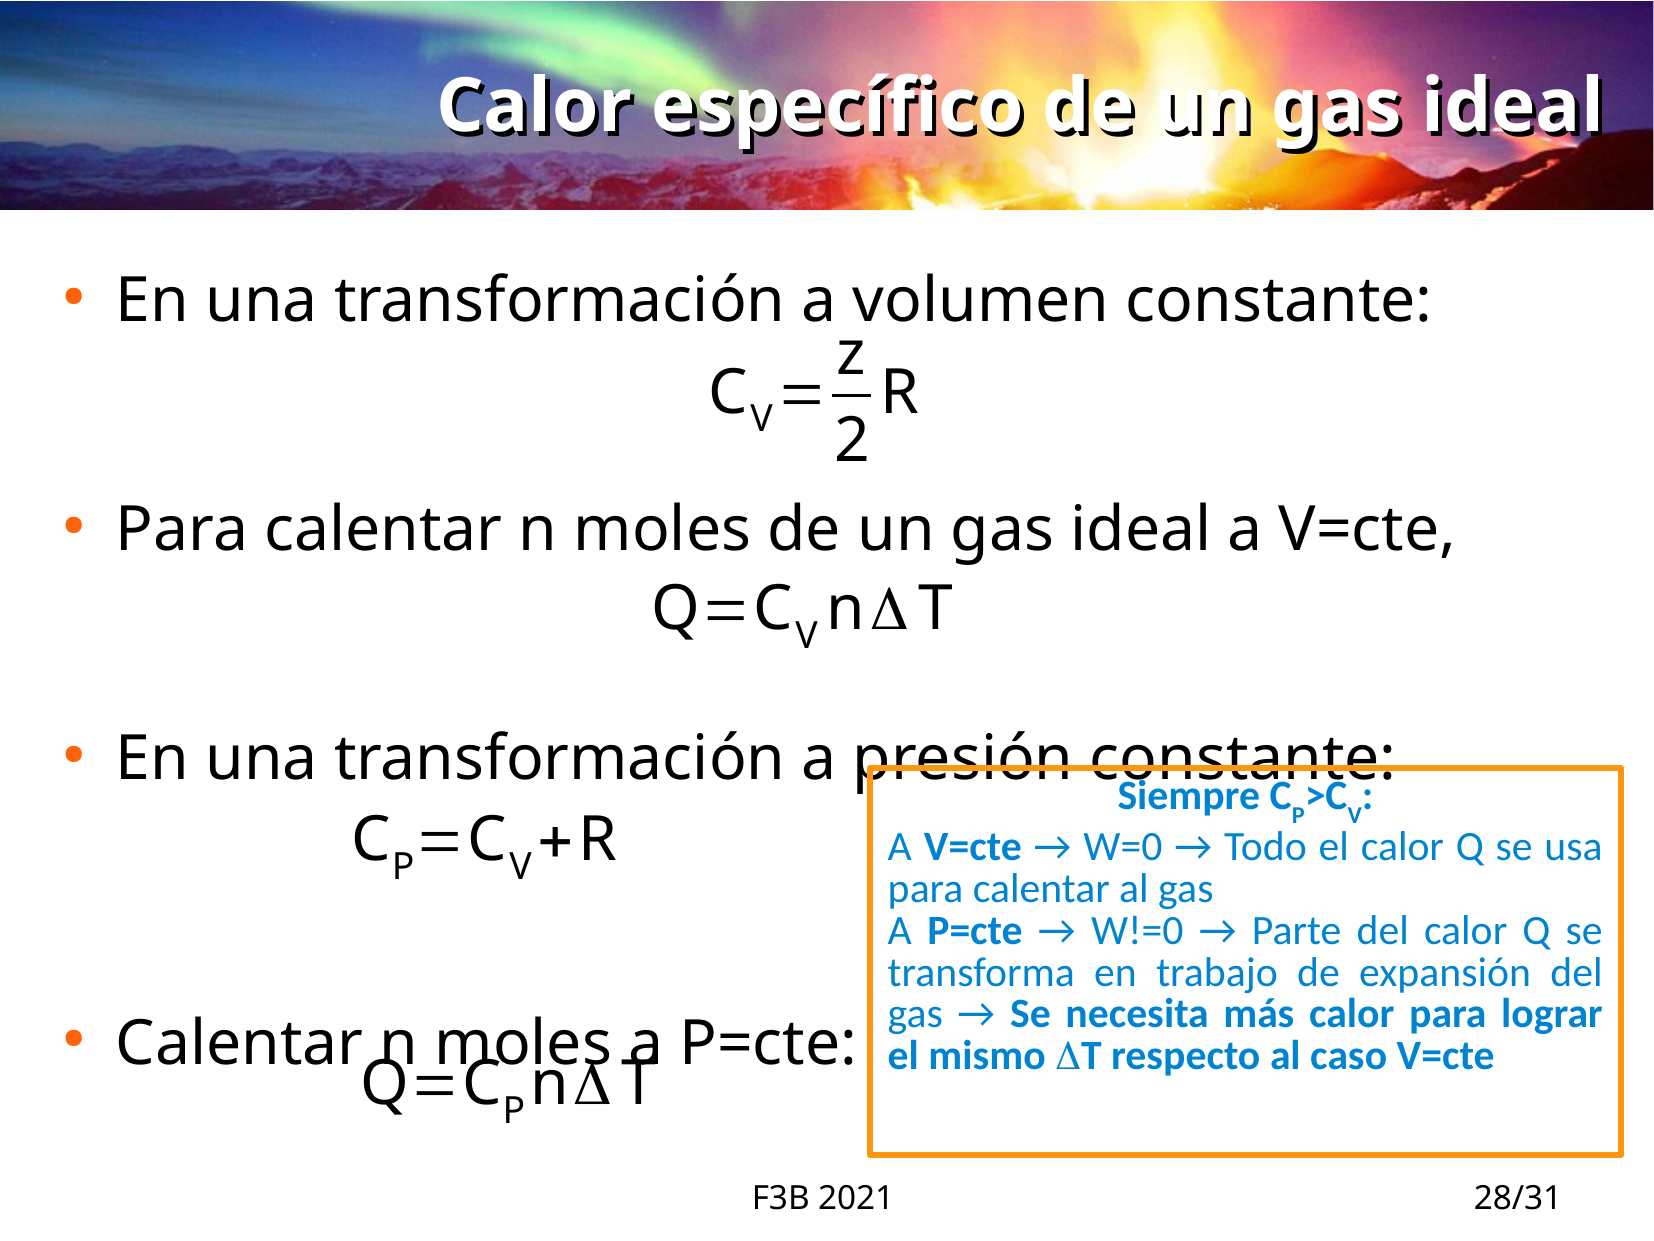

# Calor específico de un gas ideal
En una transformación a volumen constante:
Para calentar n moles de un gas ideal a V=cte,
En una transformación a presión constante:
Calentar n moles a P=cte:
Siempre CP>CV:
A V=cte → W=0 → Todo el calor Q se usa para calentar al gas
A P=cte → W!=0 → Parte del calor Q se transforma en trabajo de expansión del gas → Se necesita más calor para lograr el mismo DT respecto al caso V=cte
F3B 2021
28